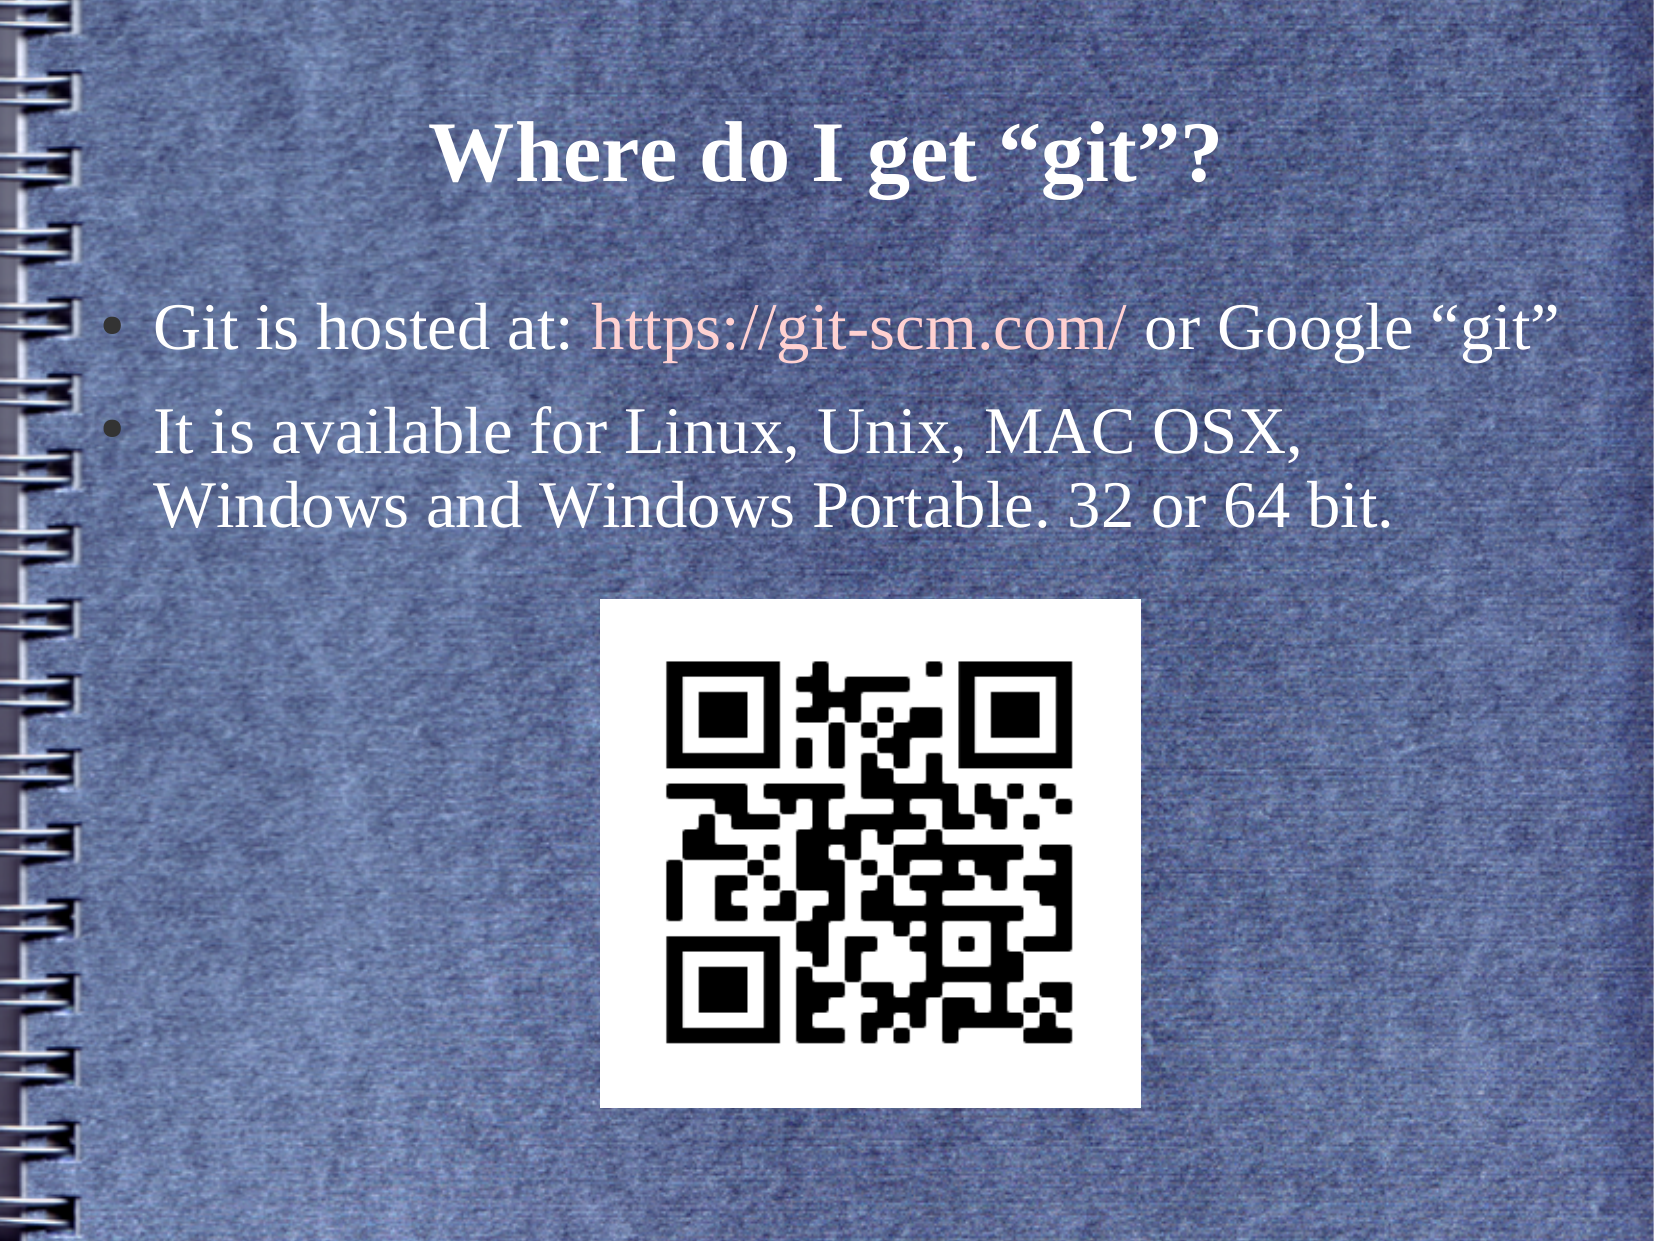

# Where do I get “git”?
Git is hosted at: https://git-scm.com/ or Google “git”
It is available for Linux, Unix, MAC OSX, Windows and Windows Portable. 32 or 64 bit.